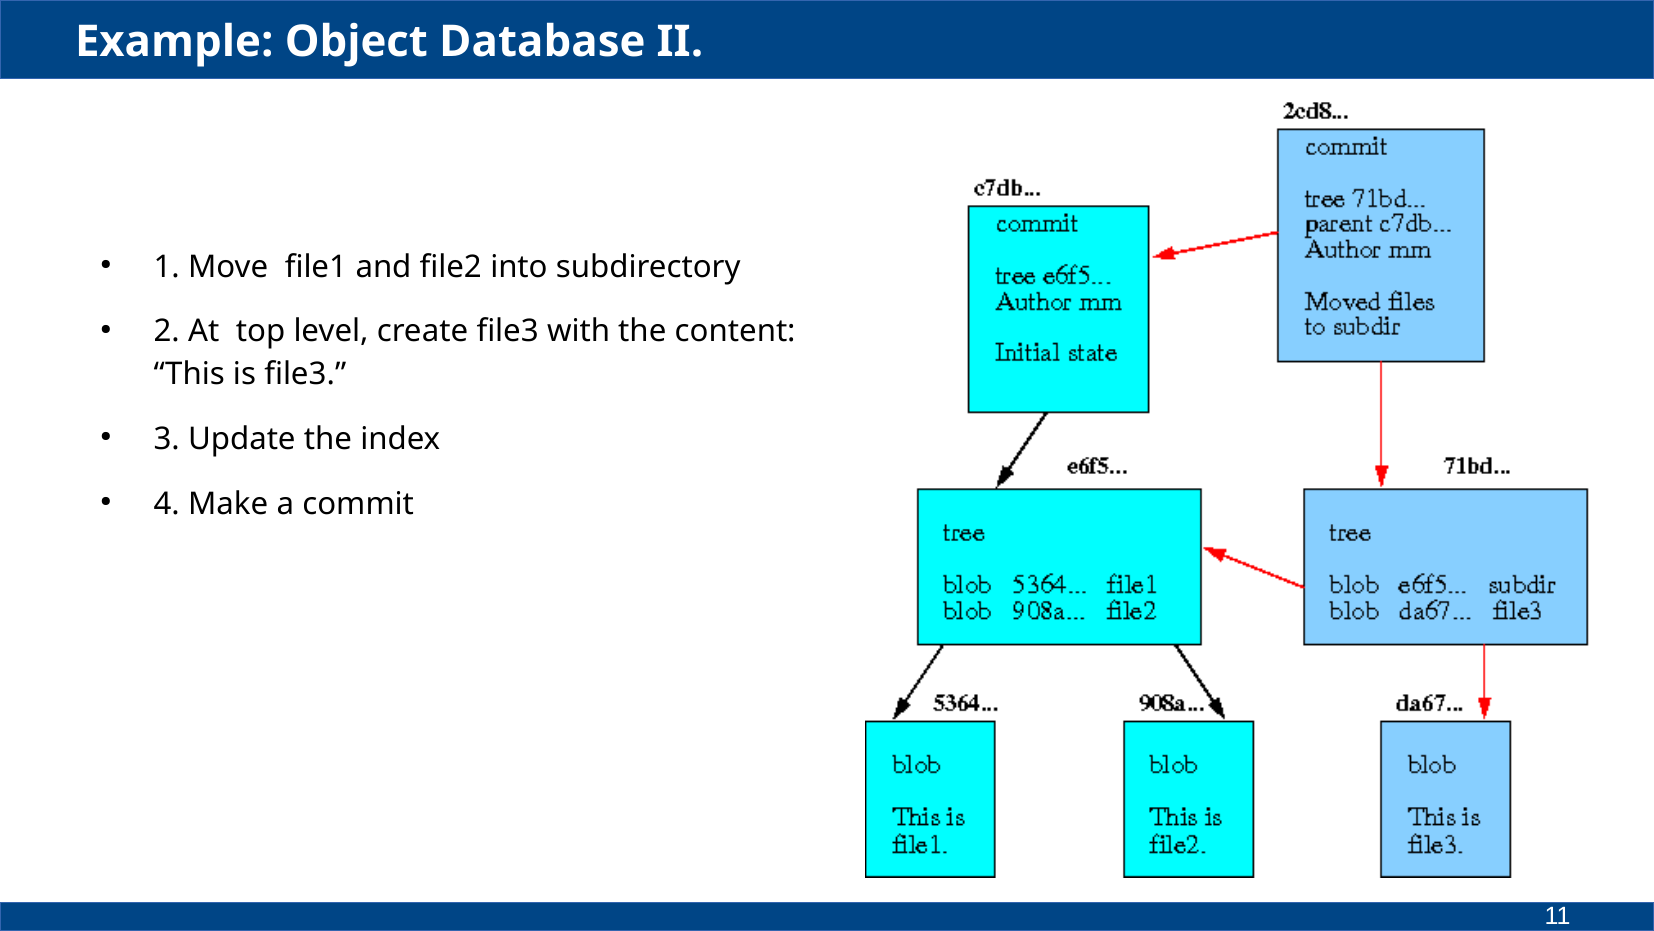

# Example: Object Database II.
1. Move file1 and file2 into subdirectory
2. At top level, create file3 with the content: “This is file3.”
3. Update the index
4. Make a commit
11